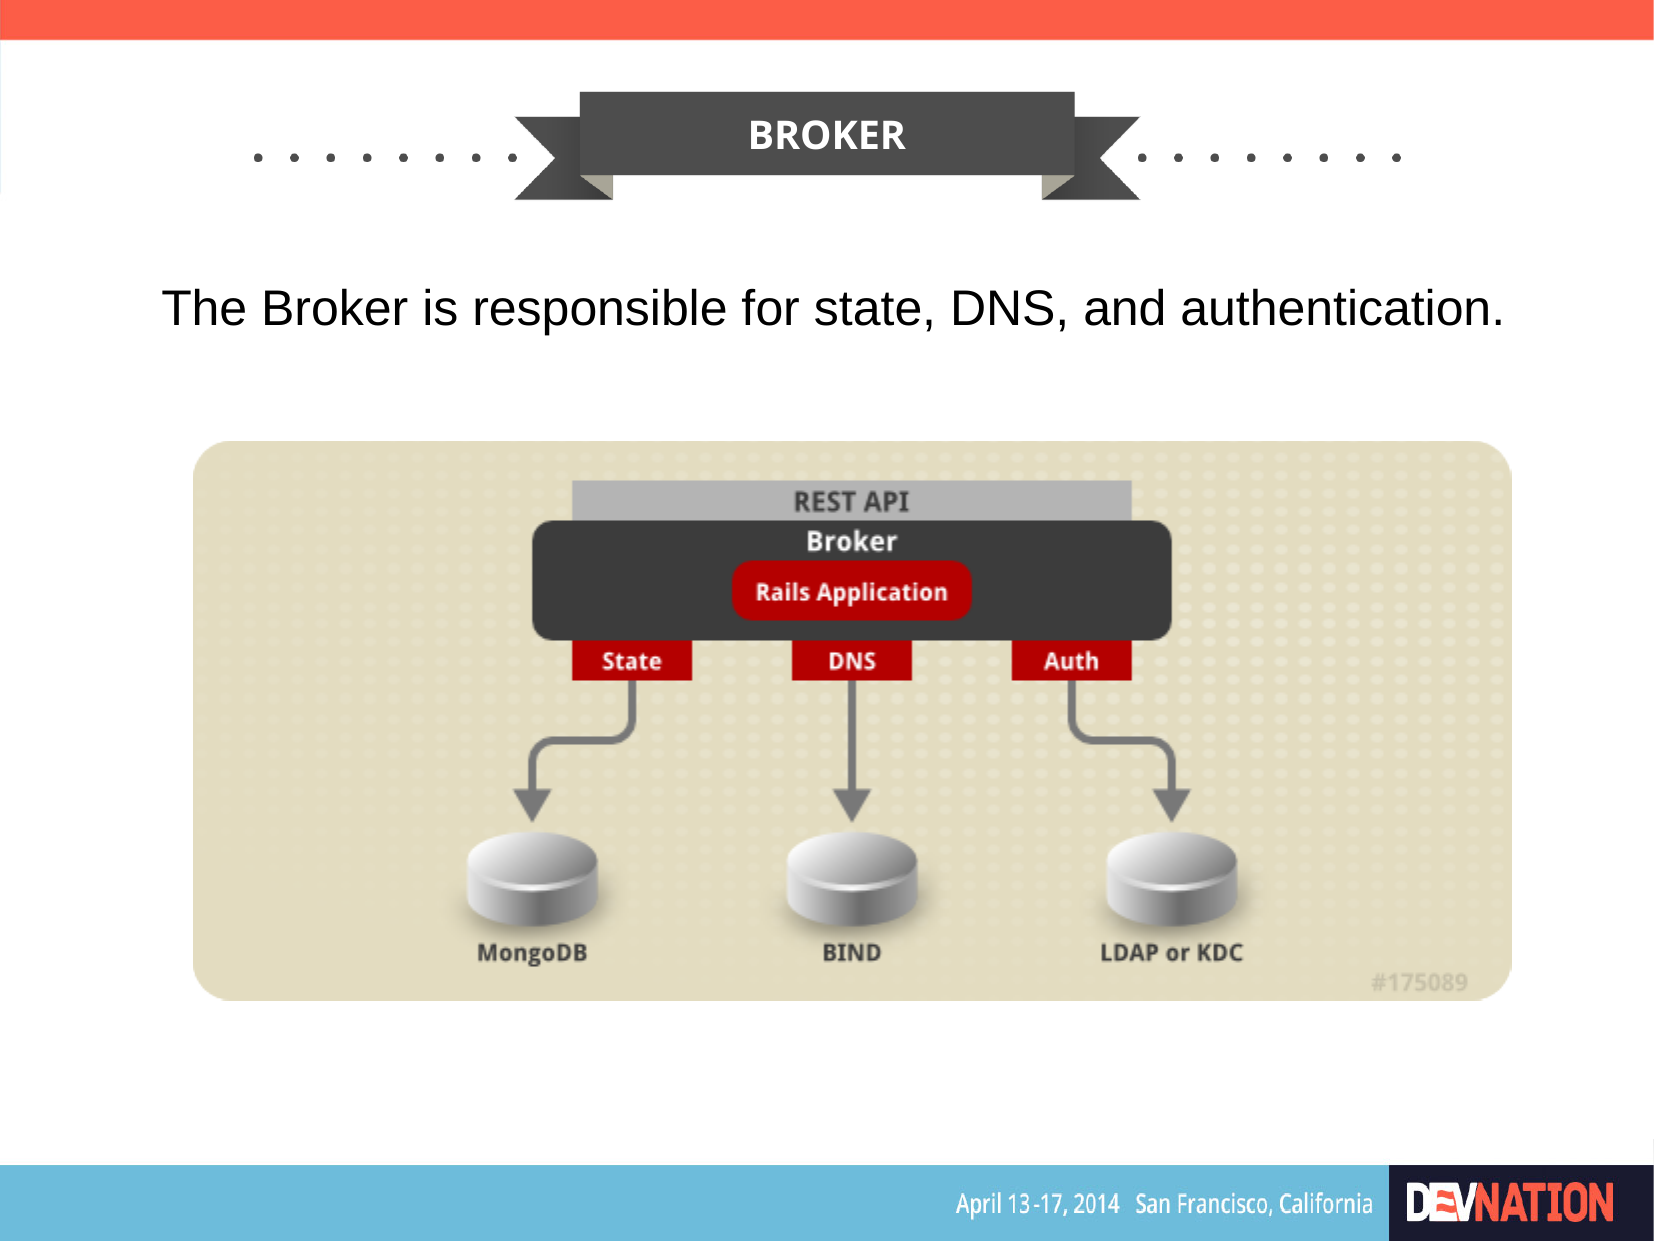

BROKER
 The Broker is responsible for state, DNS, and authentication.